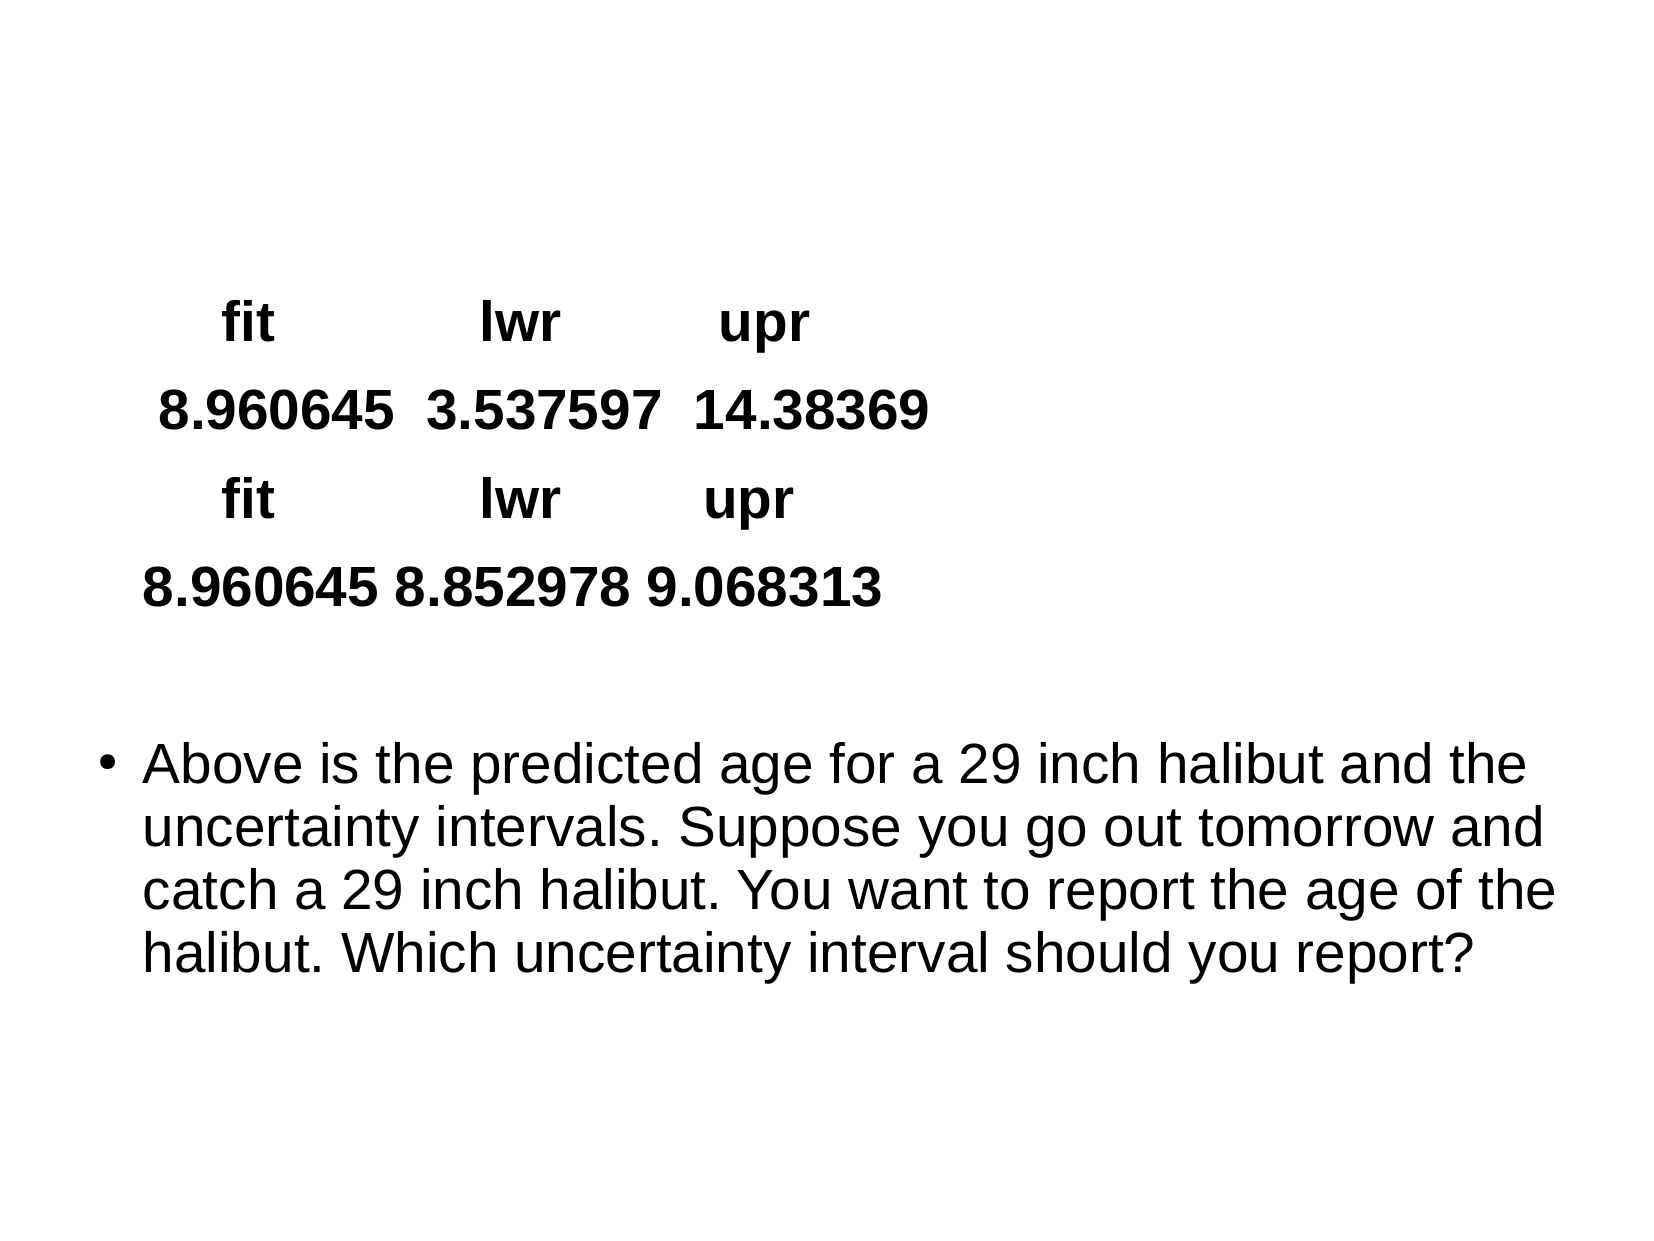

# fit lwr upr
 8.960645 3.537597 14.38369
 fit lwr upr
8.960645 8.852978 9.068313
Above is the predicted age for a 29 inch halibut and the uncertainty intervals. Suppose you go out tomorrow and catch a 29 inch halibut. You want to report the age of the halibut. Which uncertainty interval should you report?